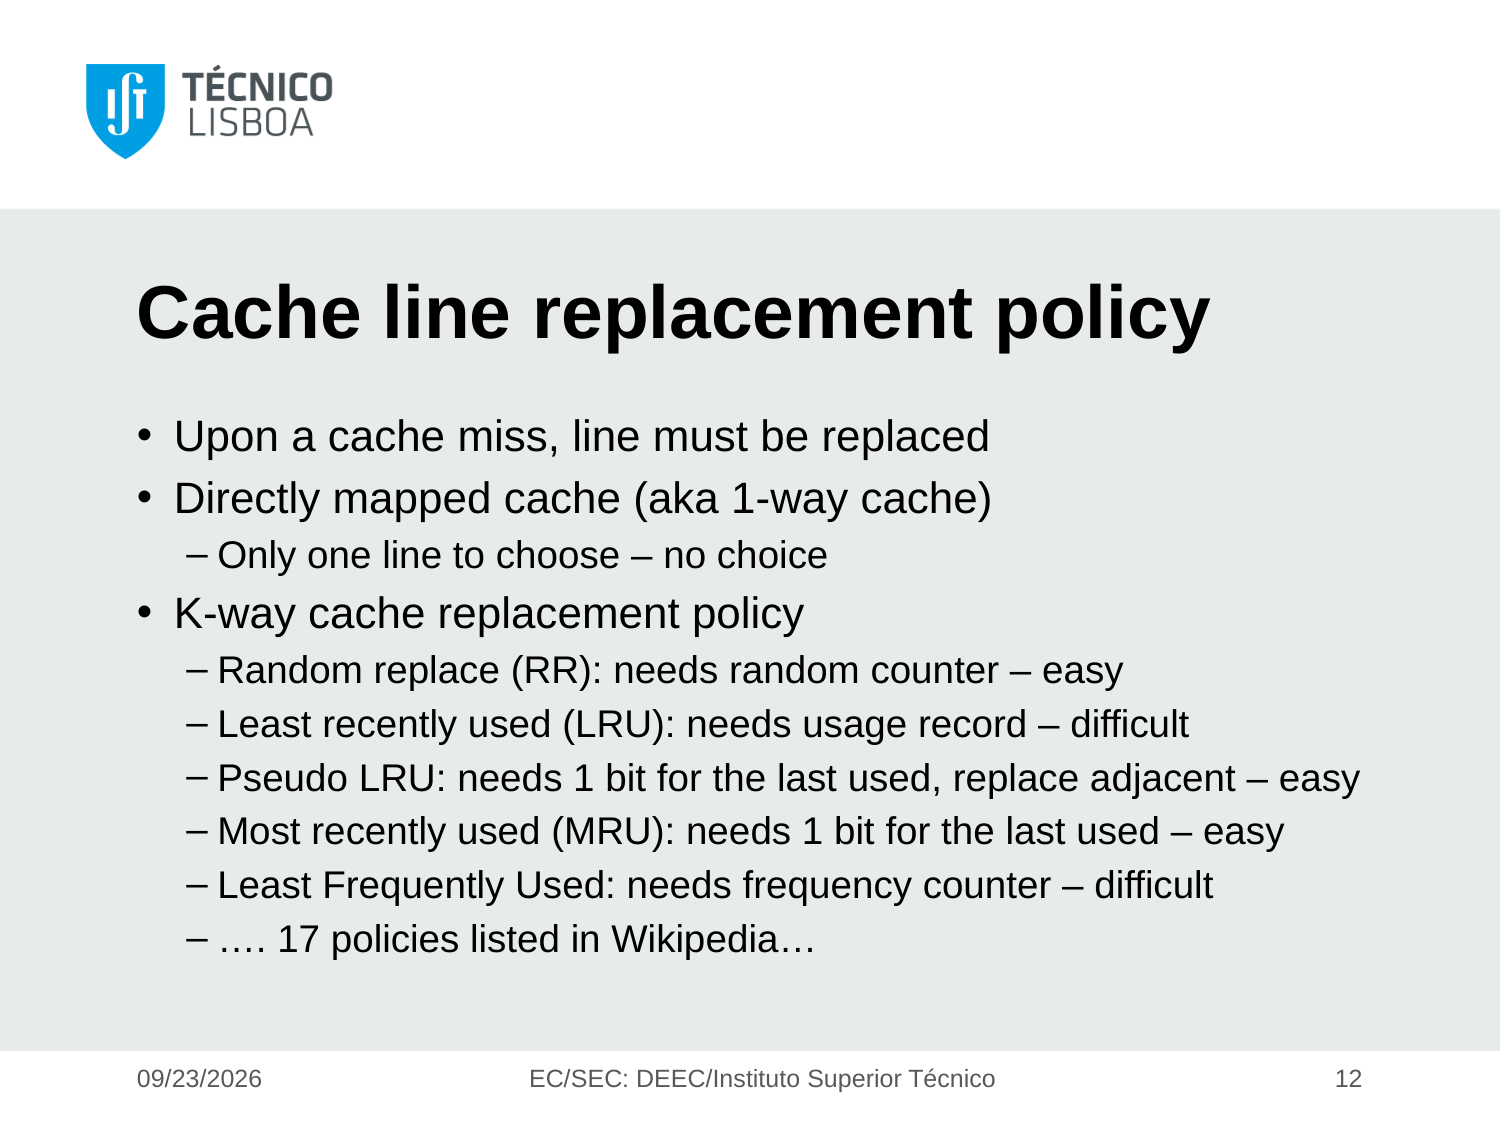

# Cache line replacement policy
Upon a cache miss, line must be replaced
Directly mapped cache (aka 1-way cache)
Only one line to choose – no choice
K-way cache replacement policy
Random replace (RR): needs random counter – easy
Least recently used (LRU): needs usage record – difficult
Pseudo LRU: needs 1 bit for the last used, replace adjacent – easy
Most recently used (MRU): needs 1 bit for the last used – easy
Least Frequently Used: needs frequency counter – difficult
…. 17 policies listed in Wikipedia…
EC/SEC: DEEC/Instituto Superior Técnico